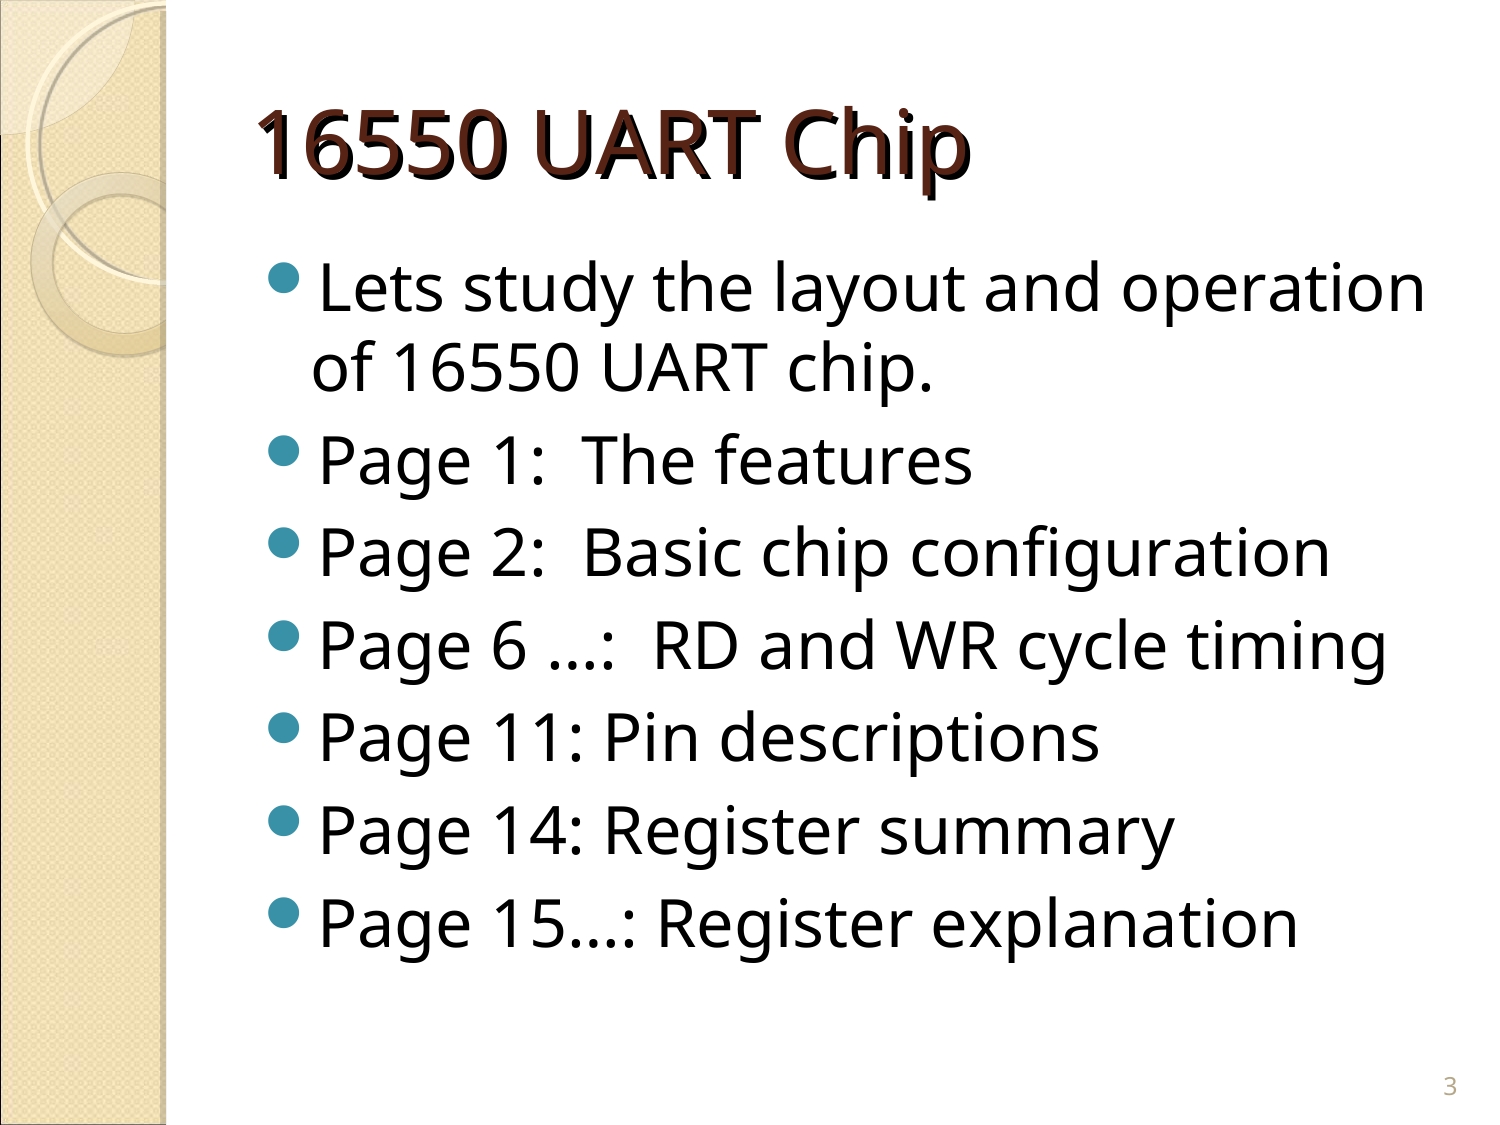

# 16550 UART Chip
Lets study the layout and operation of 16550 UART chip.
Page 1: The features
Page 2: Basic chip configuration
Page 6 …: RD and WR cycle timing
Page 11: Pin descriptions
Page 14: Register summary
Page 15…: Register explanation